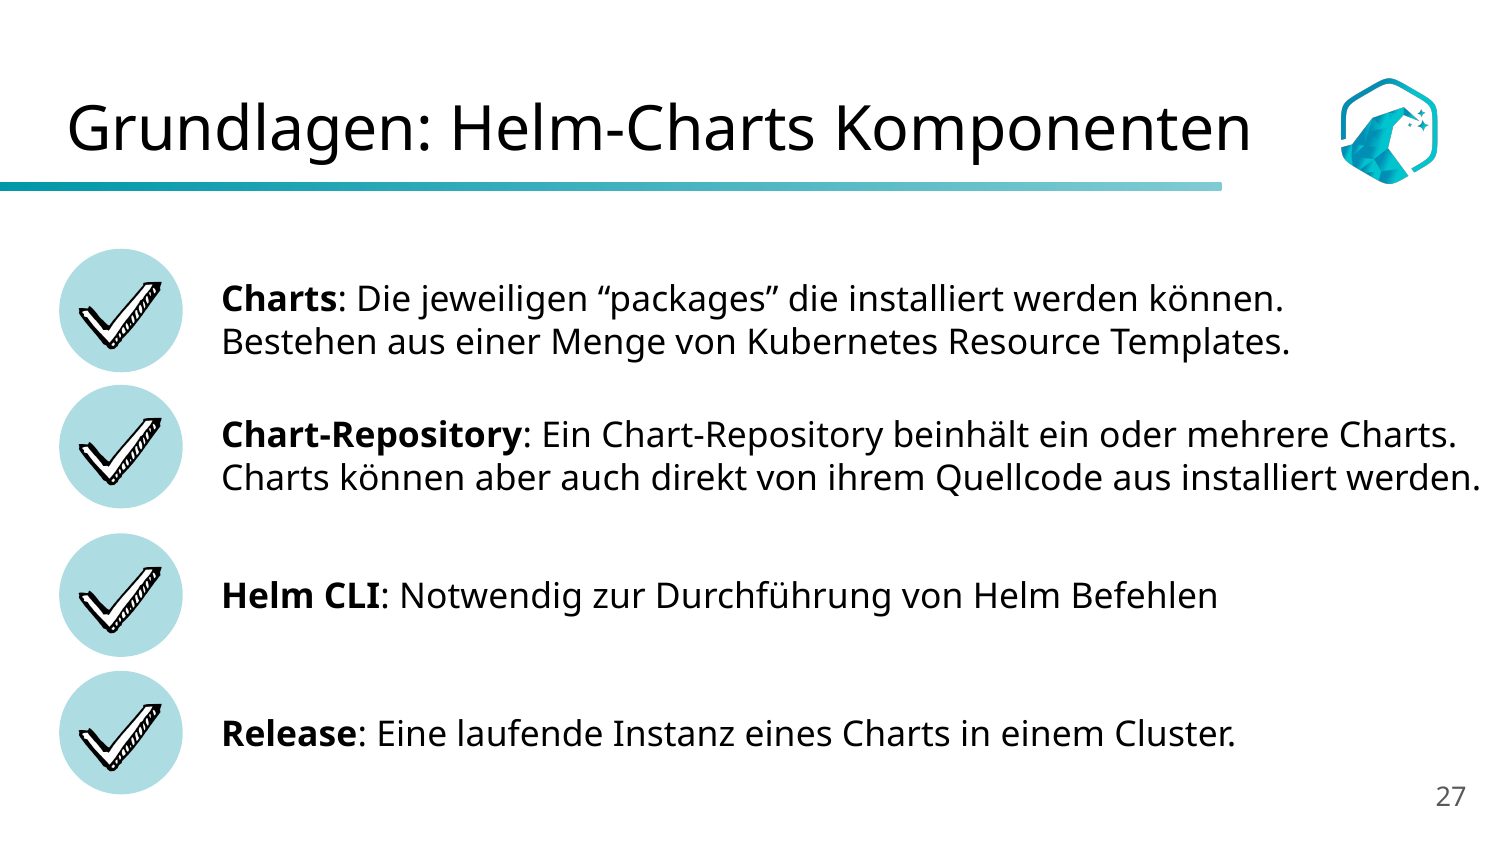

# Grundlagen: Helm-Charts Komponenten
Charts: Die jeweiligen “packages” die installiert werden können.
Bestehen aus einer Menge von Kubernetes Resource Templates.
Chart-Repository: Ein Chart-Repository beinhält ein oder mehrere Charts.
Charts können aber auch direkt von ihrem Quellcode aus installiert werden.
Helm CLI: Notwendig zur Durchführung von Helm Befehlen
Release: Eine laufende Instanz eines Charts in einem Cluster.